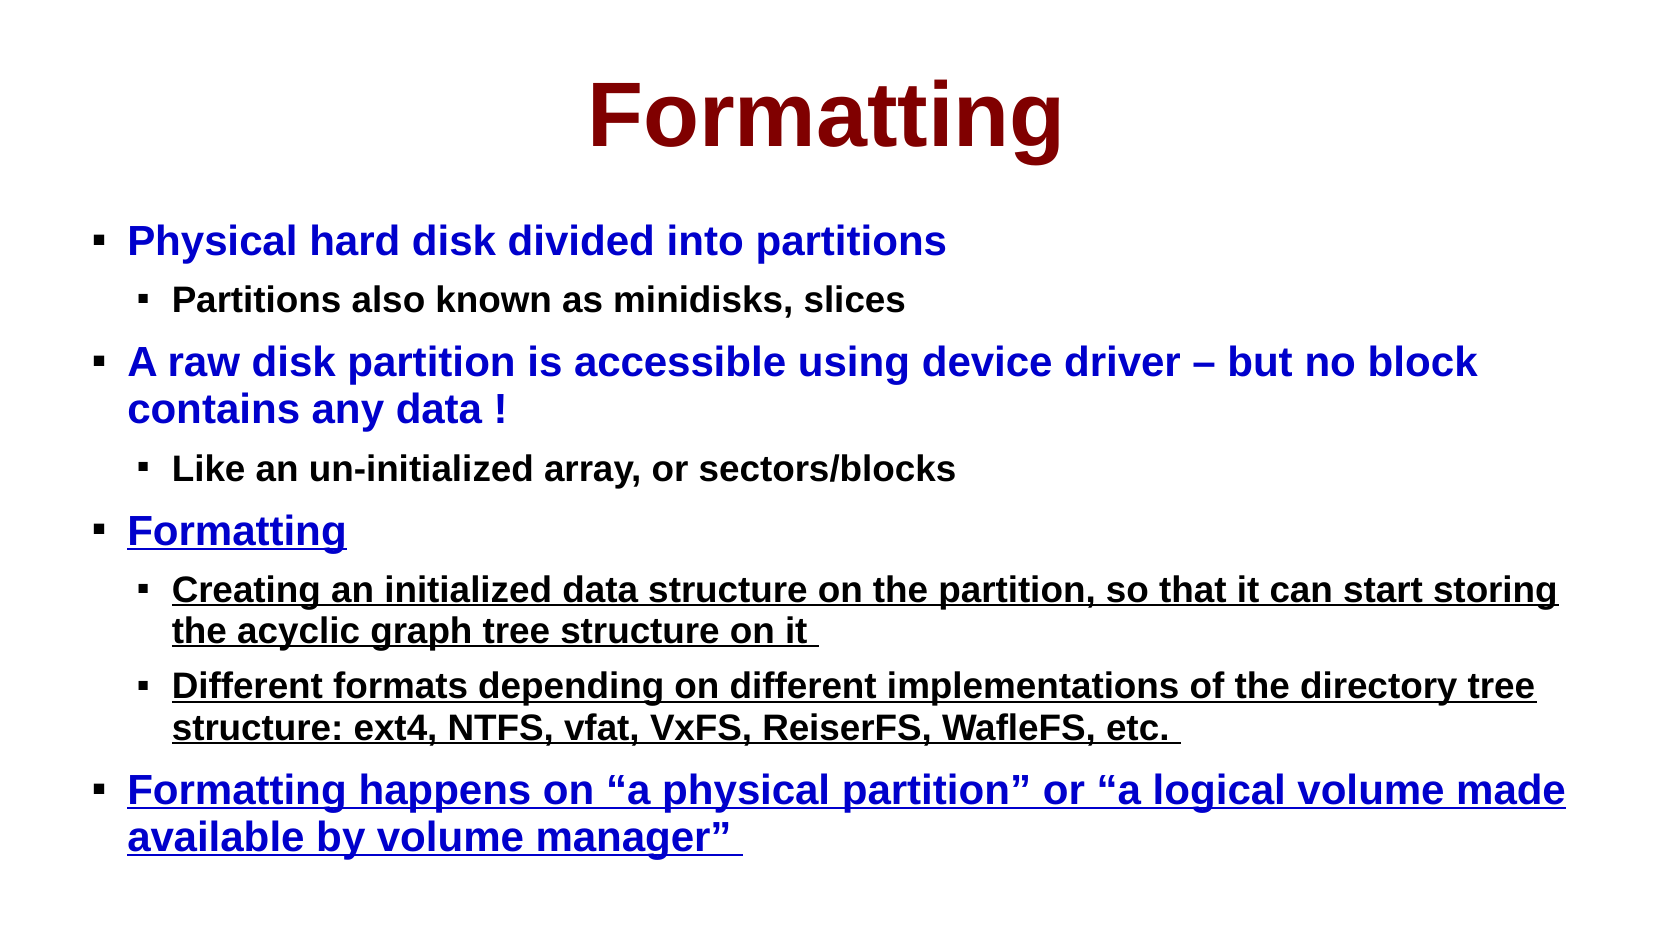

# Formatting
Physical hard disk divided into partitions
Partitions also known as minidisks, slices
A raw disk partition is accessible using device driver – but no block contains any data !
Like an un-initialized array, or sectors/blocks
Formatting
Creating an initialized data structure on the partition, so that it can start storing the acyclic graph tree structure on it
Different formats depending on different implementations of the directory tree structure: ext4, NTFS, vfat, VxFS, ReiserFS, WafleFS, etc.
Formatting happens on “a physical partition” or “a logical volume made available by volume manager”